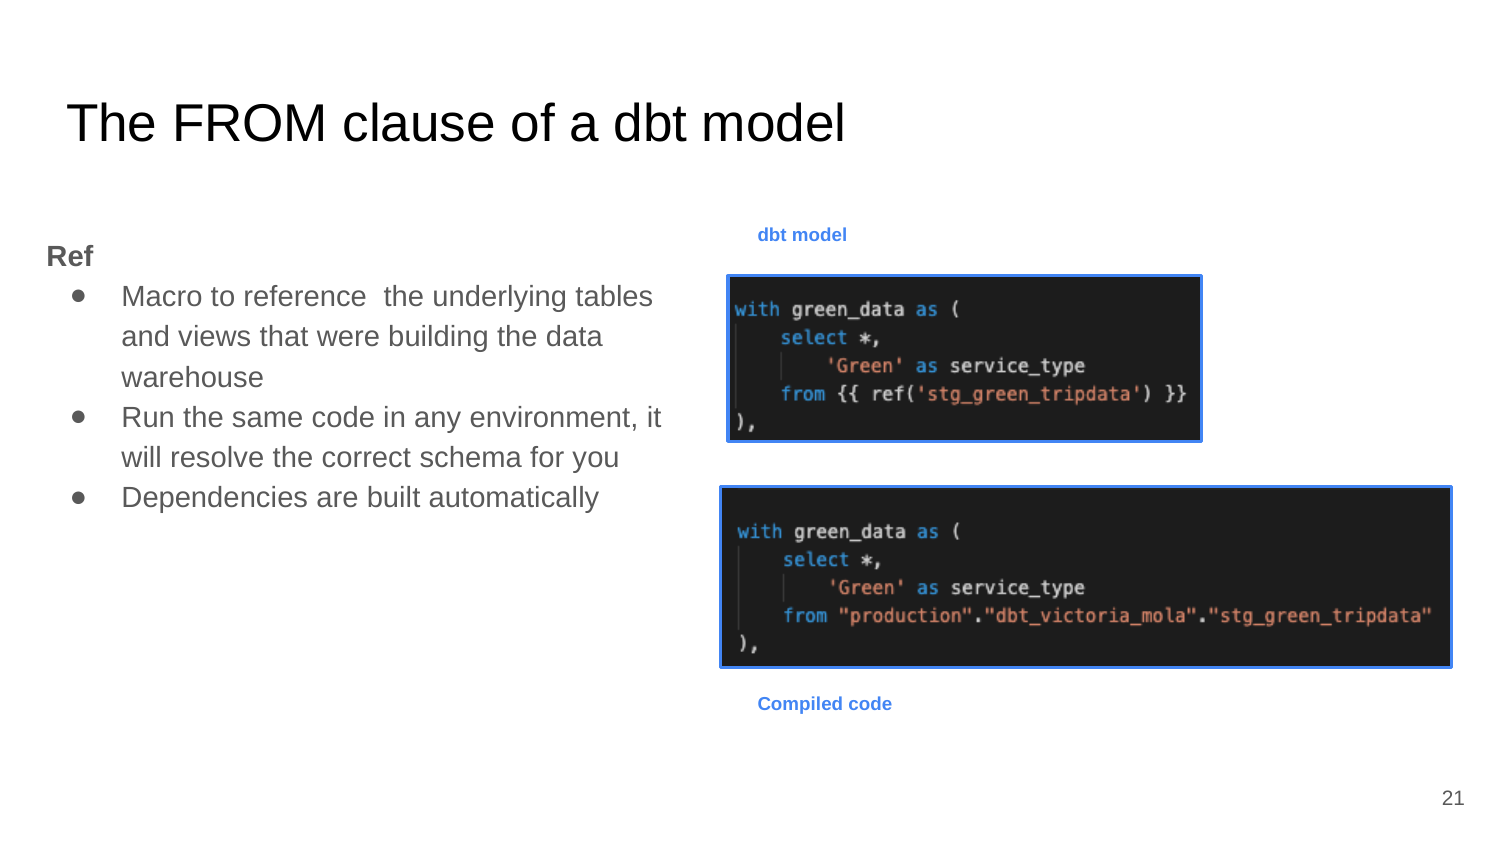

The FROM clause of a dbt model
# Ref
Macro to reference the underlying tables and views that were building the data warehouse
Run the same code in any environment, it will resolve the correct schema for you
Dependencies are built automatically
dbt model
Compiled code